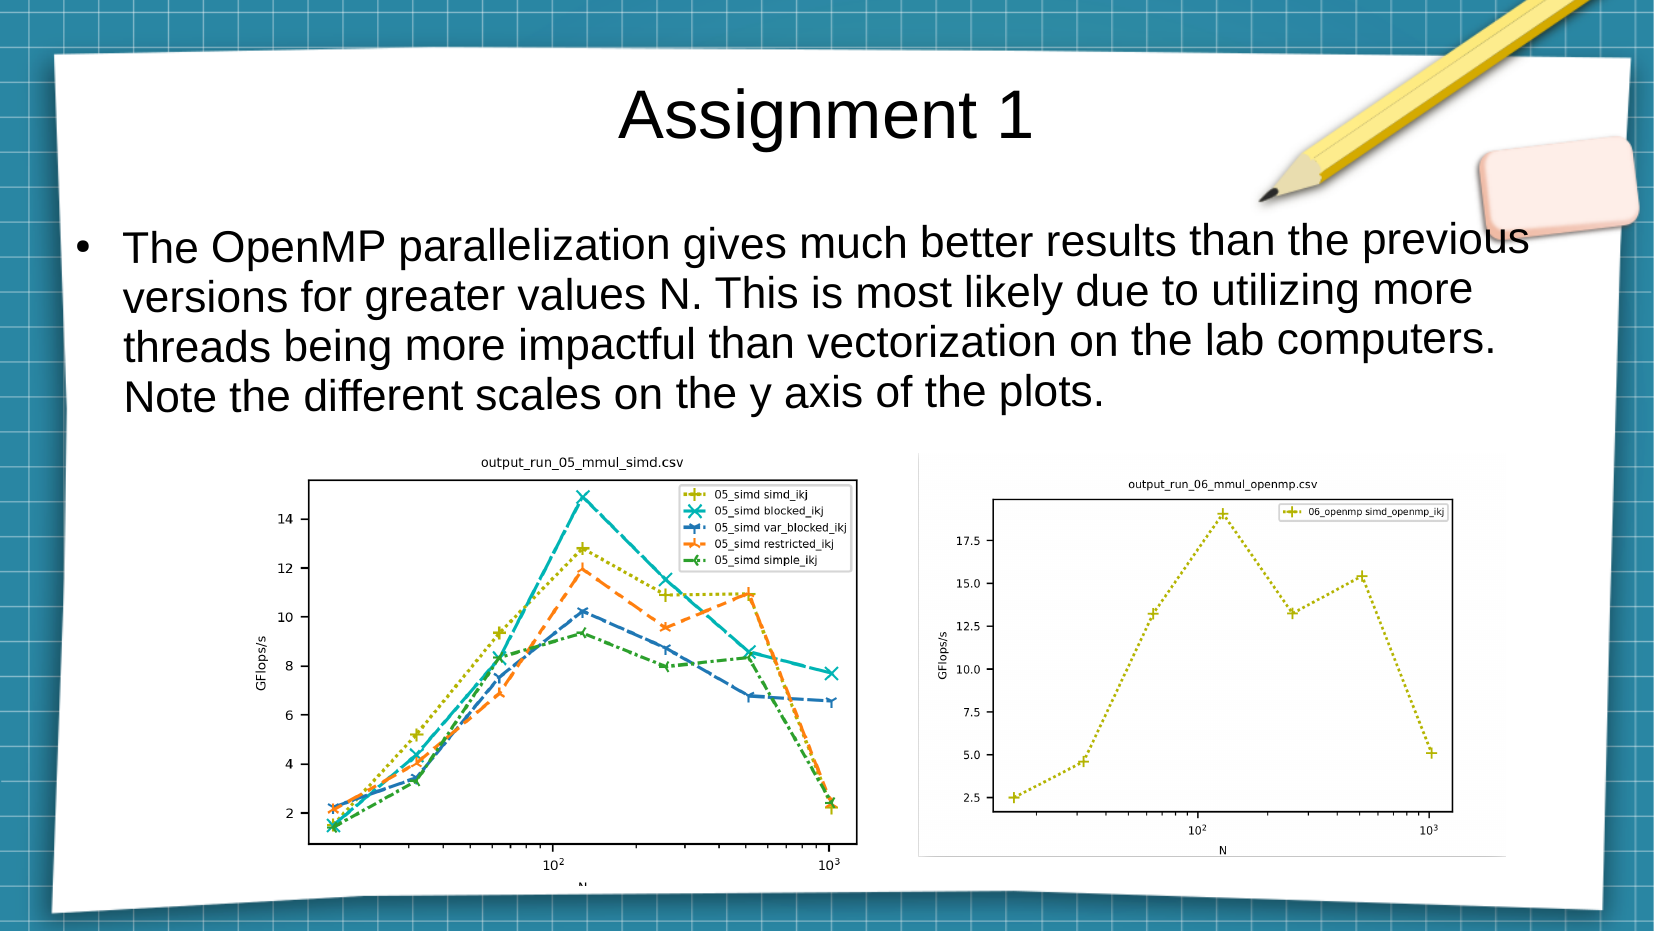

# Assignment 1
The OpenMP parallelization gives much better results than the previous versions for greater values N. This is most likely due to utilizing more threads being more impactful than vectorization on the lab computers. Note the different scales on the y axis of the plots.